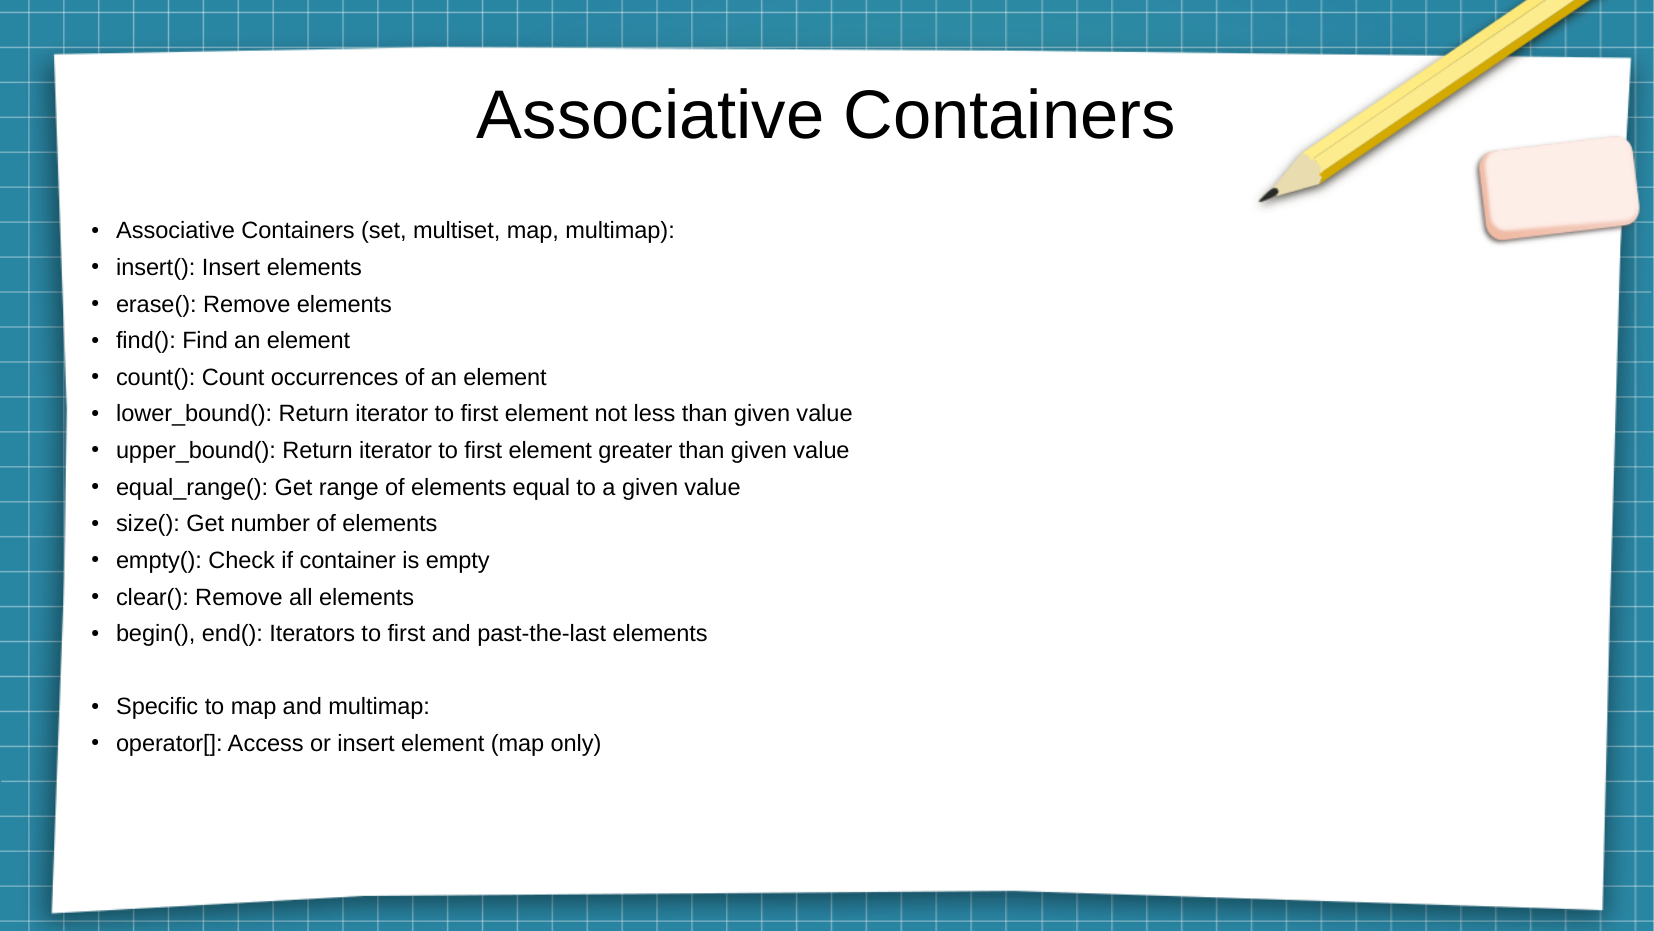

# Associative Containers
Associative Containers (set, multiset, map, multimap):
insert(): Insert elements
erase(): Remove elements
find(): Find an element
count(): Count occurrences of an element
lower_bound(): Return iterator to first element not less than given value
upper_bound(): Return iterator to first element greater than given value
equal_range(): Get range of elements equal to a given value
size(): Get number of elements
empty(): Check if container is empty
clear(): Remove all elements
begin(), end(): Iterators to first and past-the-last elements
Specific to map and multimap:
operator[]: Access or insert element (map only)